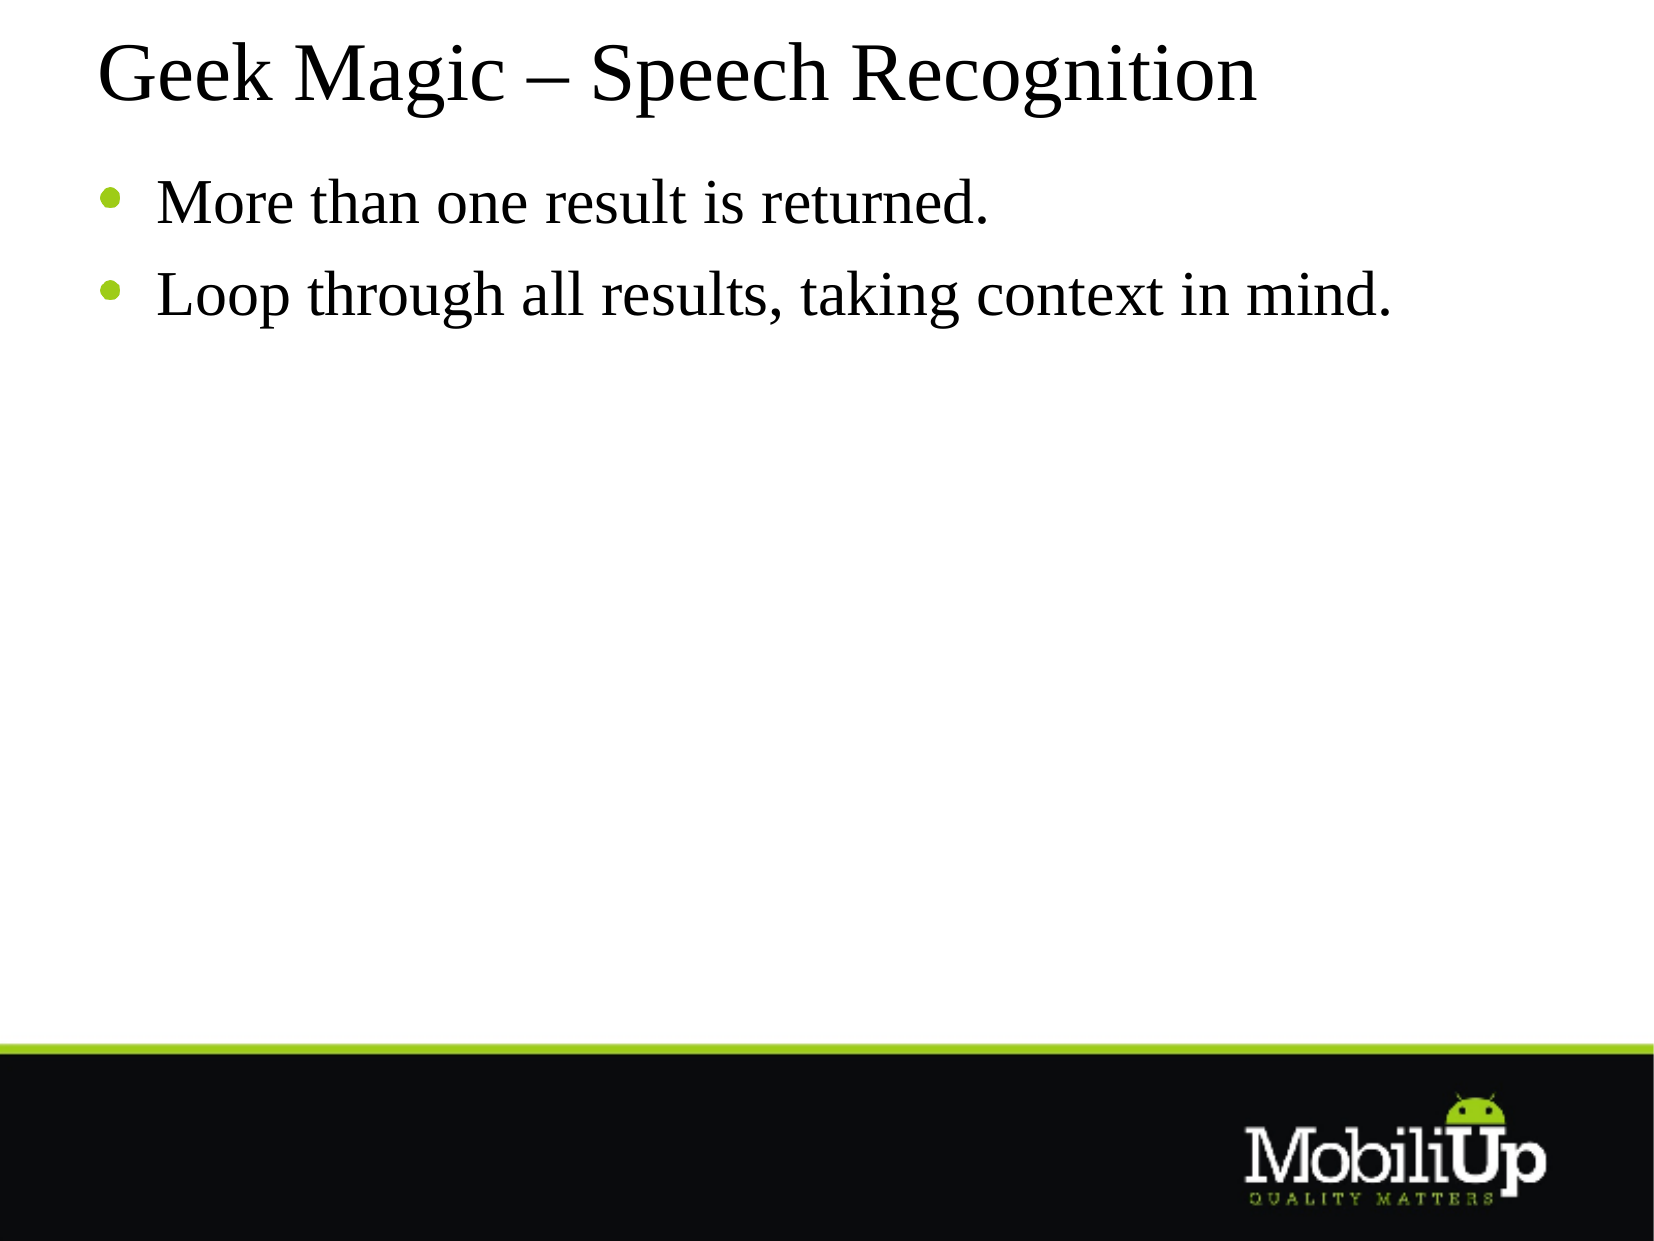

# Geek Magic – Speech Recognition
More than one result is returned.
Loop through all results, taking context in mind.